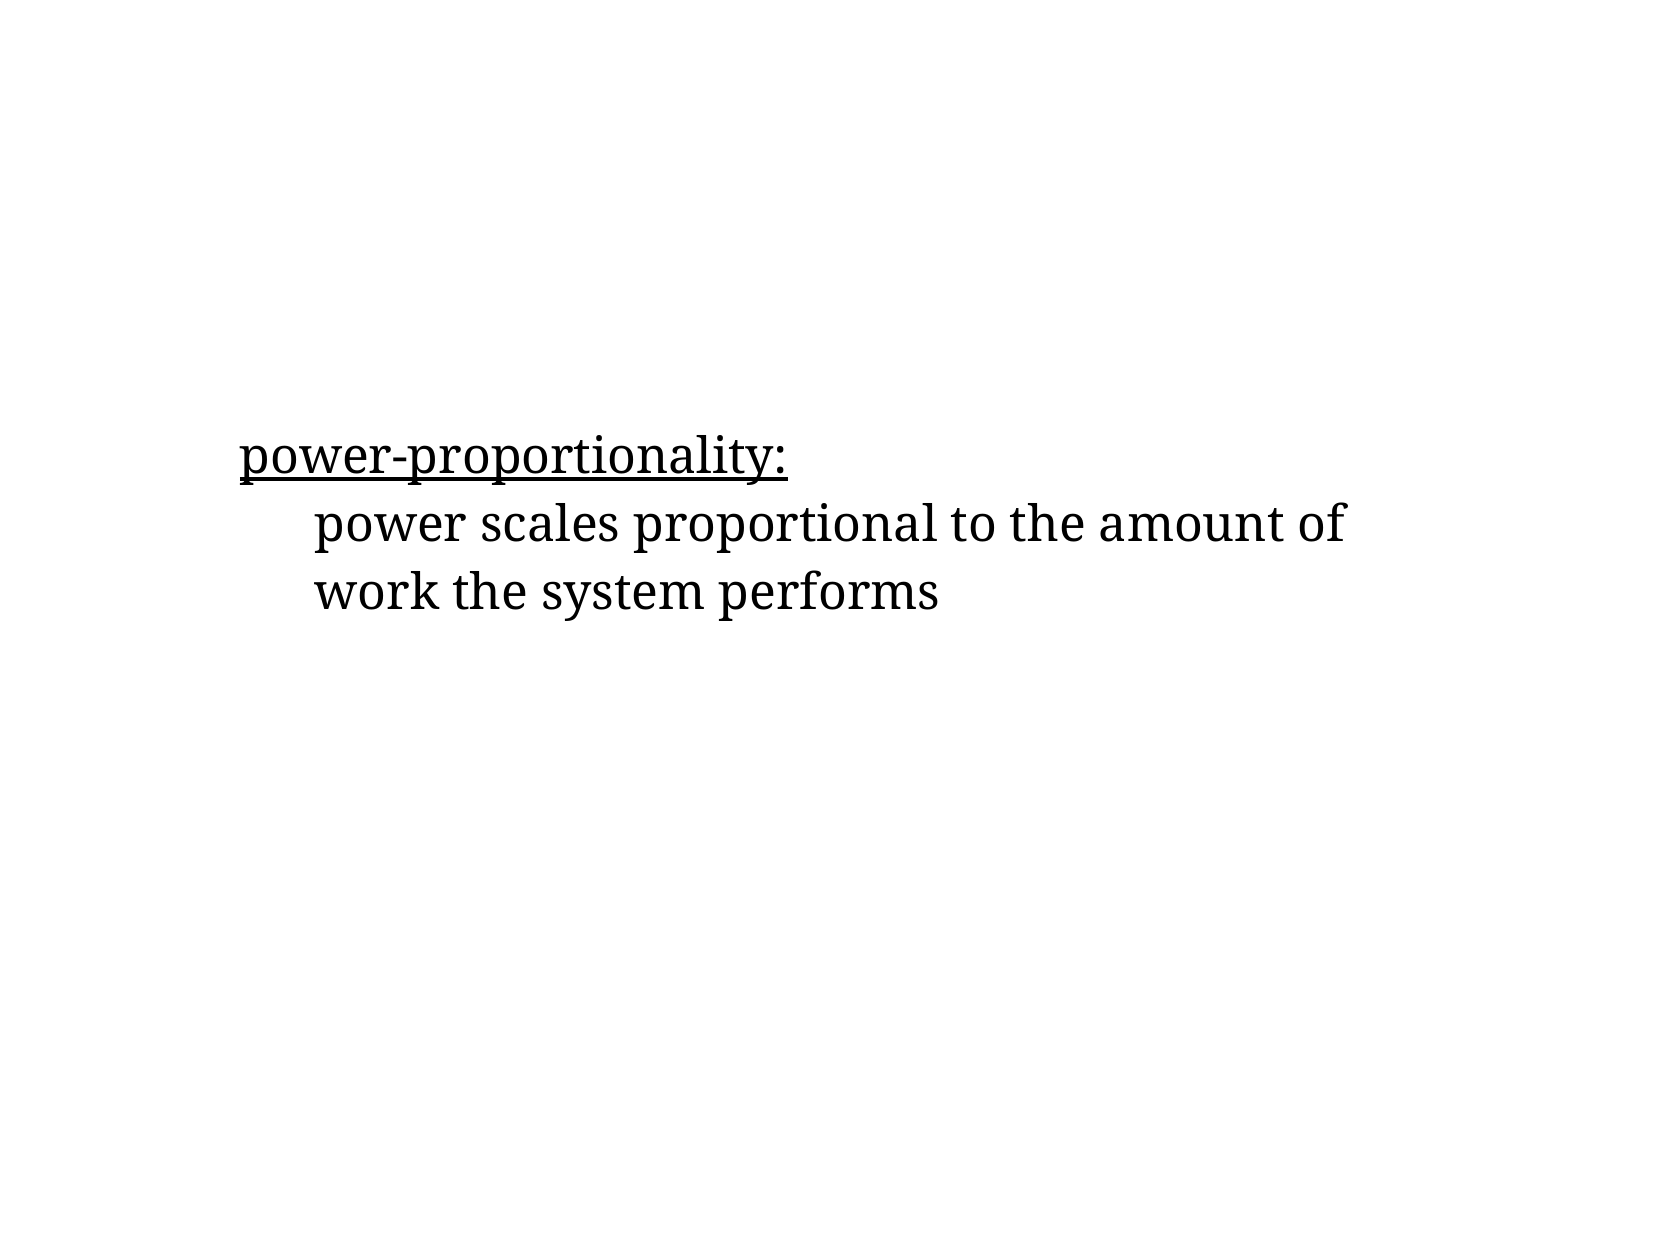

power-proportionality:
power scales proportional to the amount of work the system performs